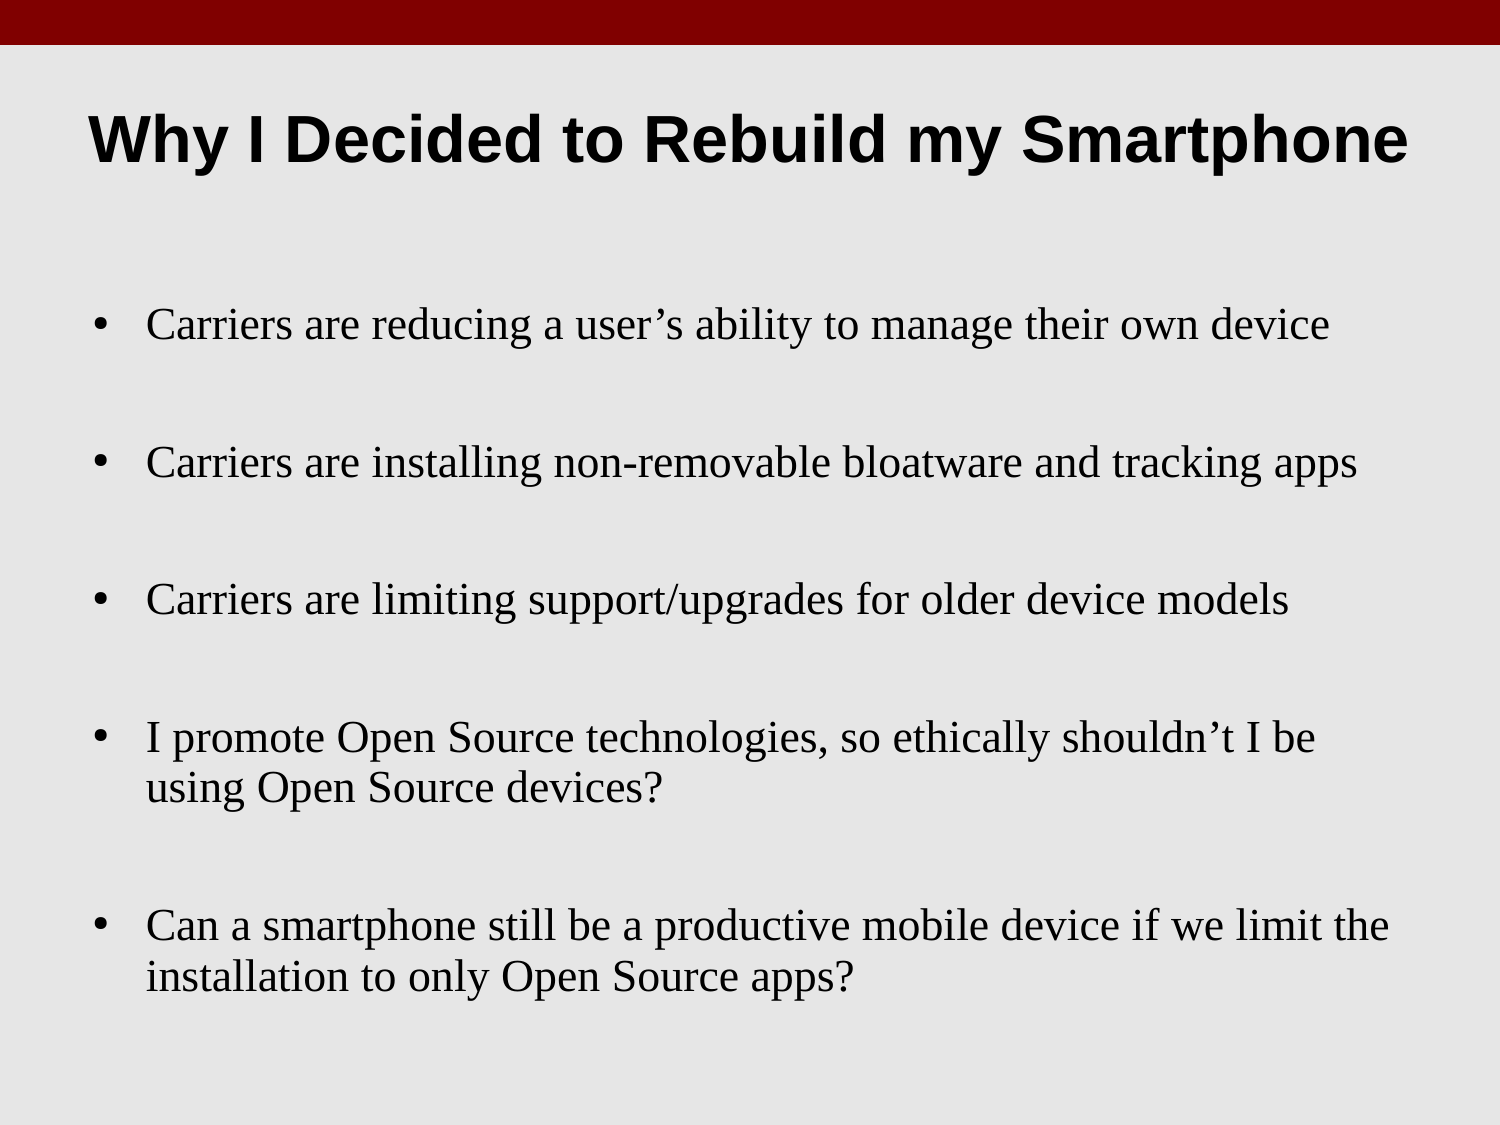

# Why I Decided to Rebuild my Smartphone
Carriers are reducing a user’s ability to manage their own device
Carriers are installing non-removable bloatware and tracking apps
Carriers are limiting support/upgrades for older device models
I promote Open Source technologies, so ethically shouldn’t I be using Open Source devices?
Can a smartphone still be a productive mobile device if we limit the installation to only Open Source apps?